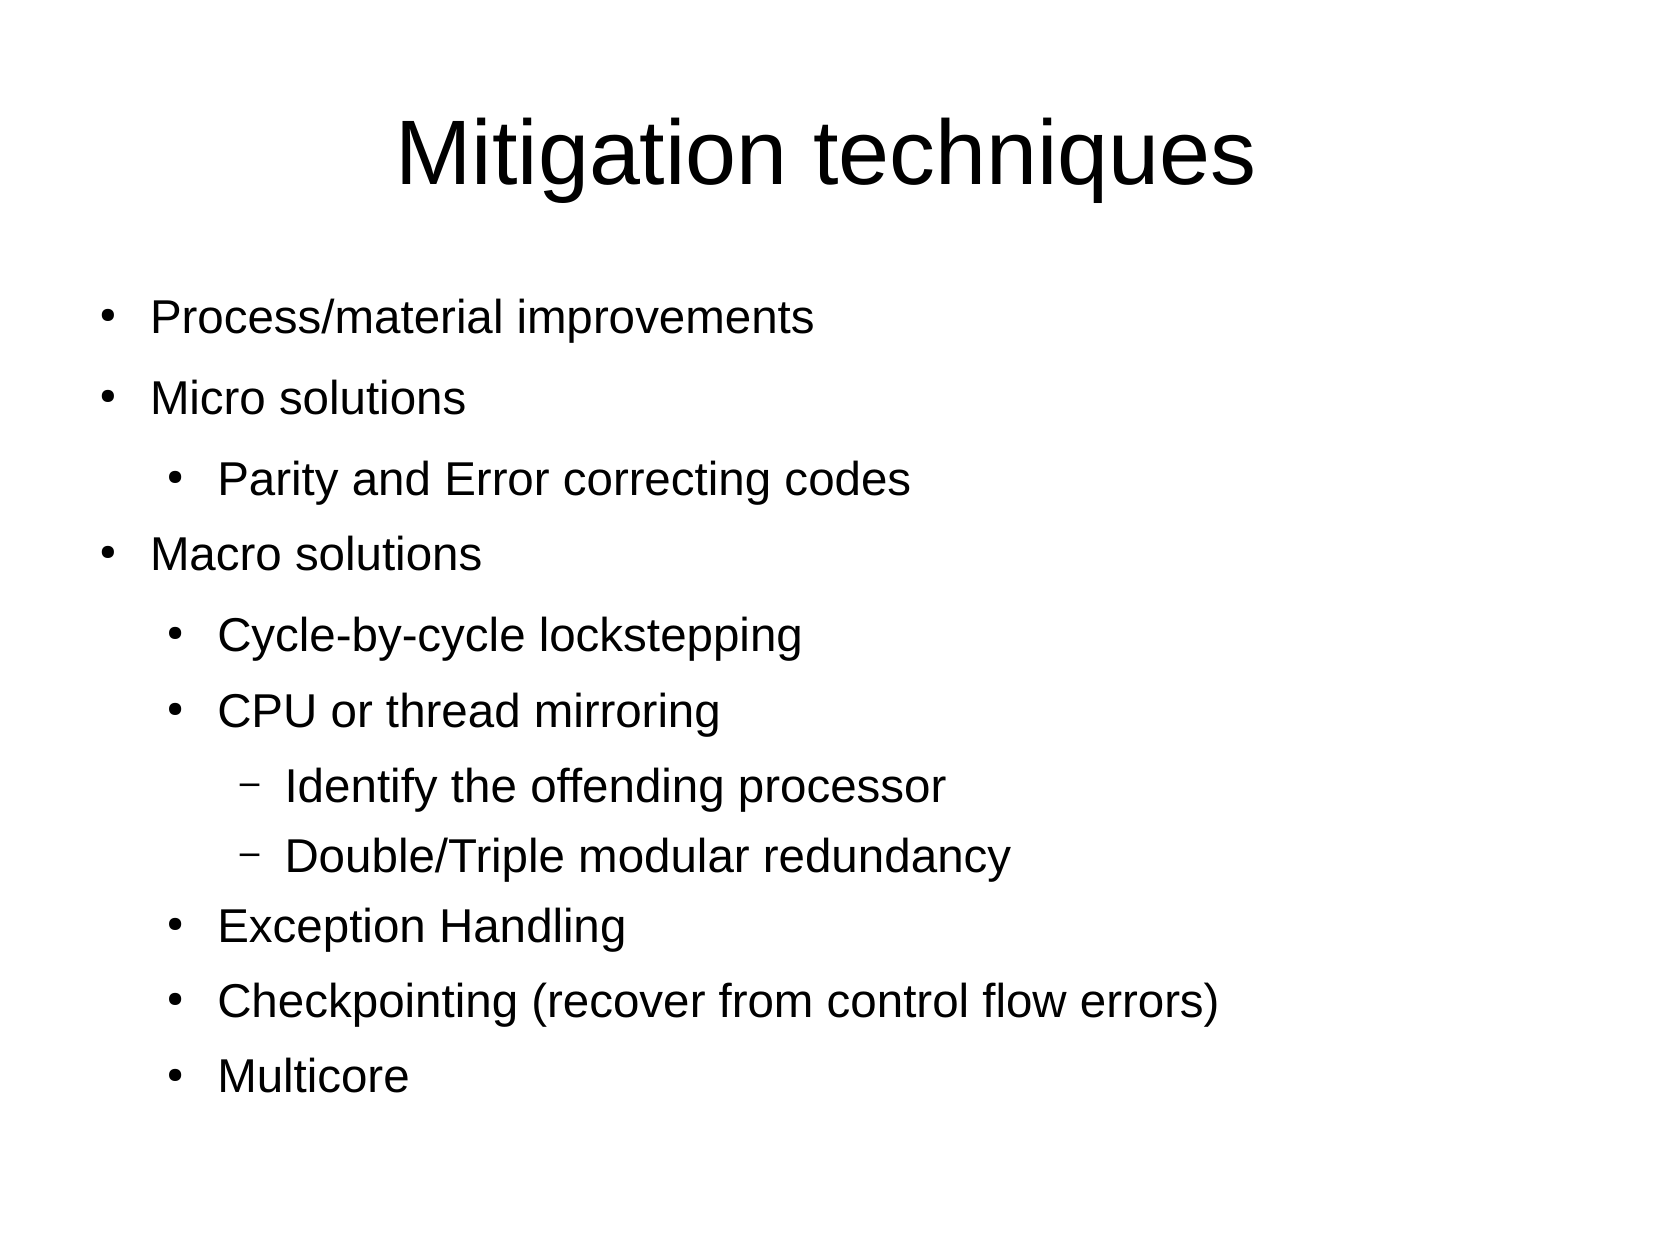

# Mitigation techniques
Process/material improvements
Micro solutions
Parity and Error correcting codes
Macro solutions
Cycle-by-cycle lockstepping
CPU or thread mirroring
Identify the offending processor
Double/Triple modular redundancy
Exception Handling
Checkpointing (recover from control flow errors)
Multicore